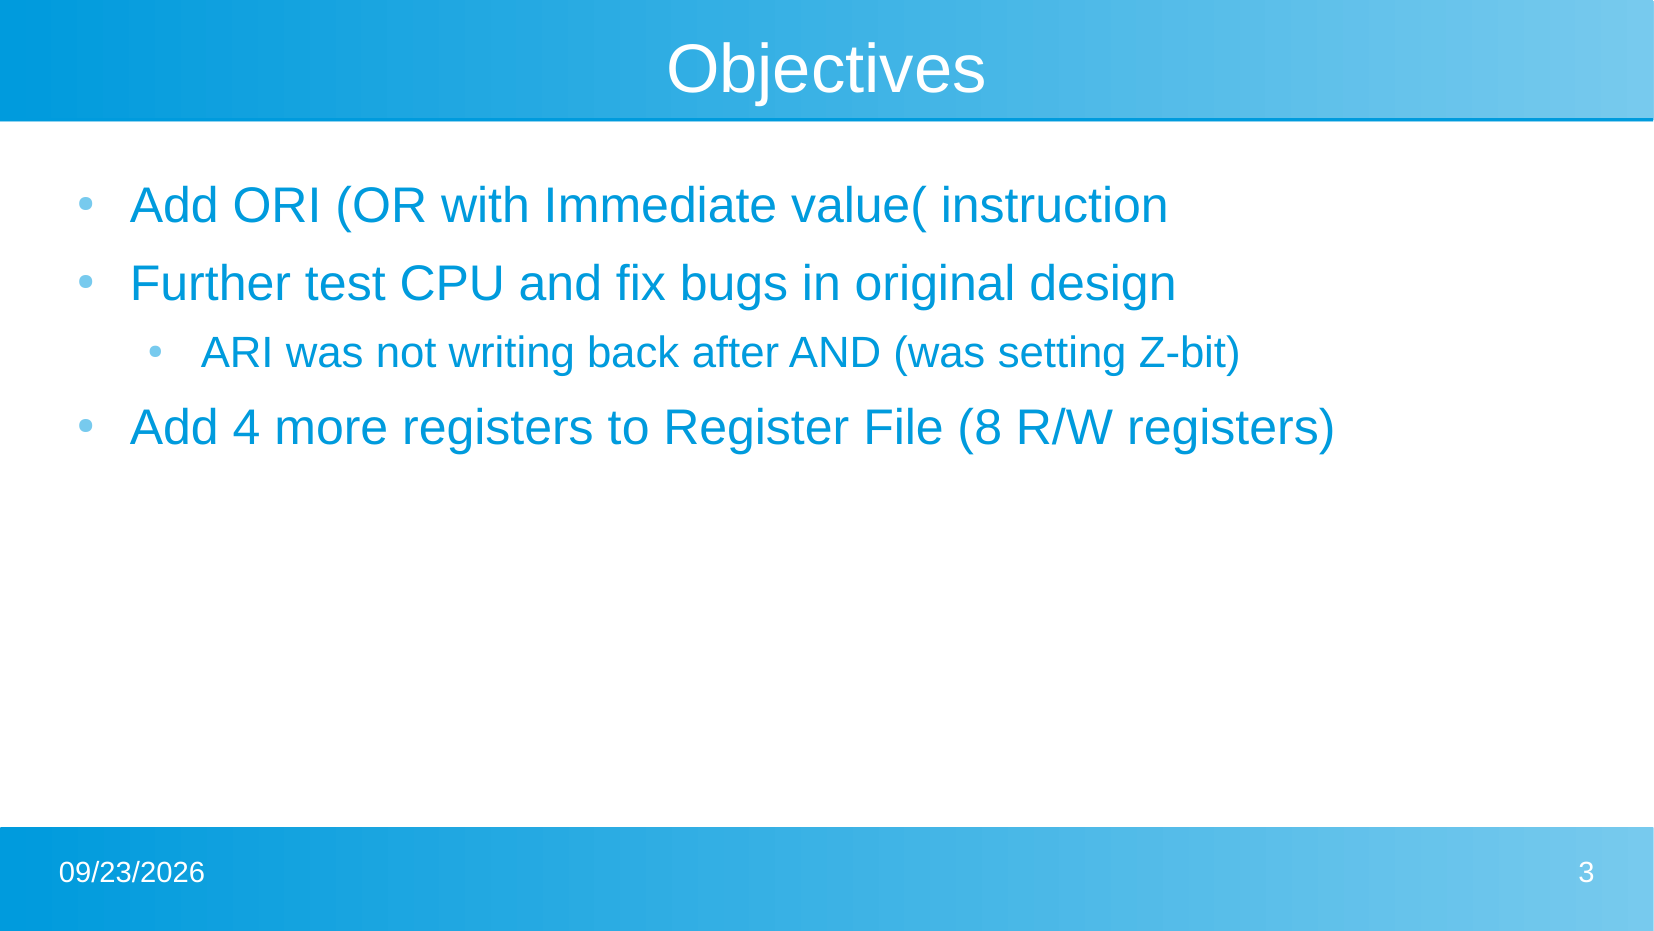

# Objectives
Add ORI (OR with Immediate value( instruction
Further test CPU and fix bugs in original design
ARI was not writing back after AND (was setting Z-bit)
Add 4 more registers to Register File (8 R/W registers)
3